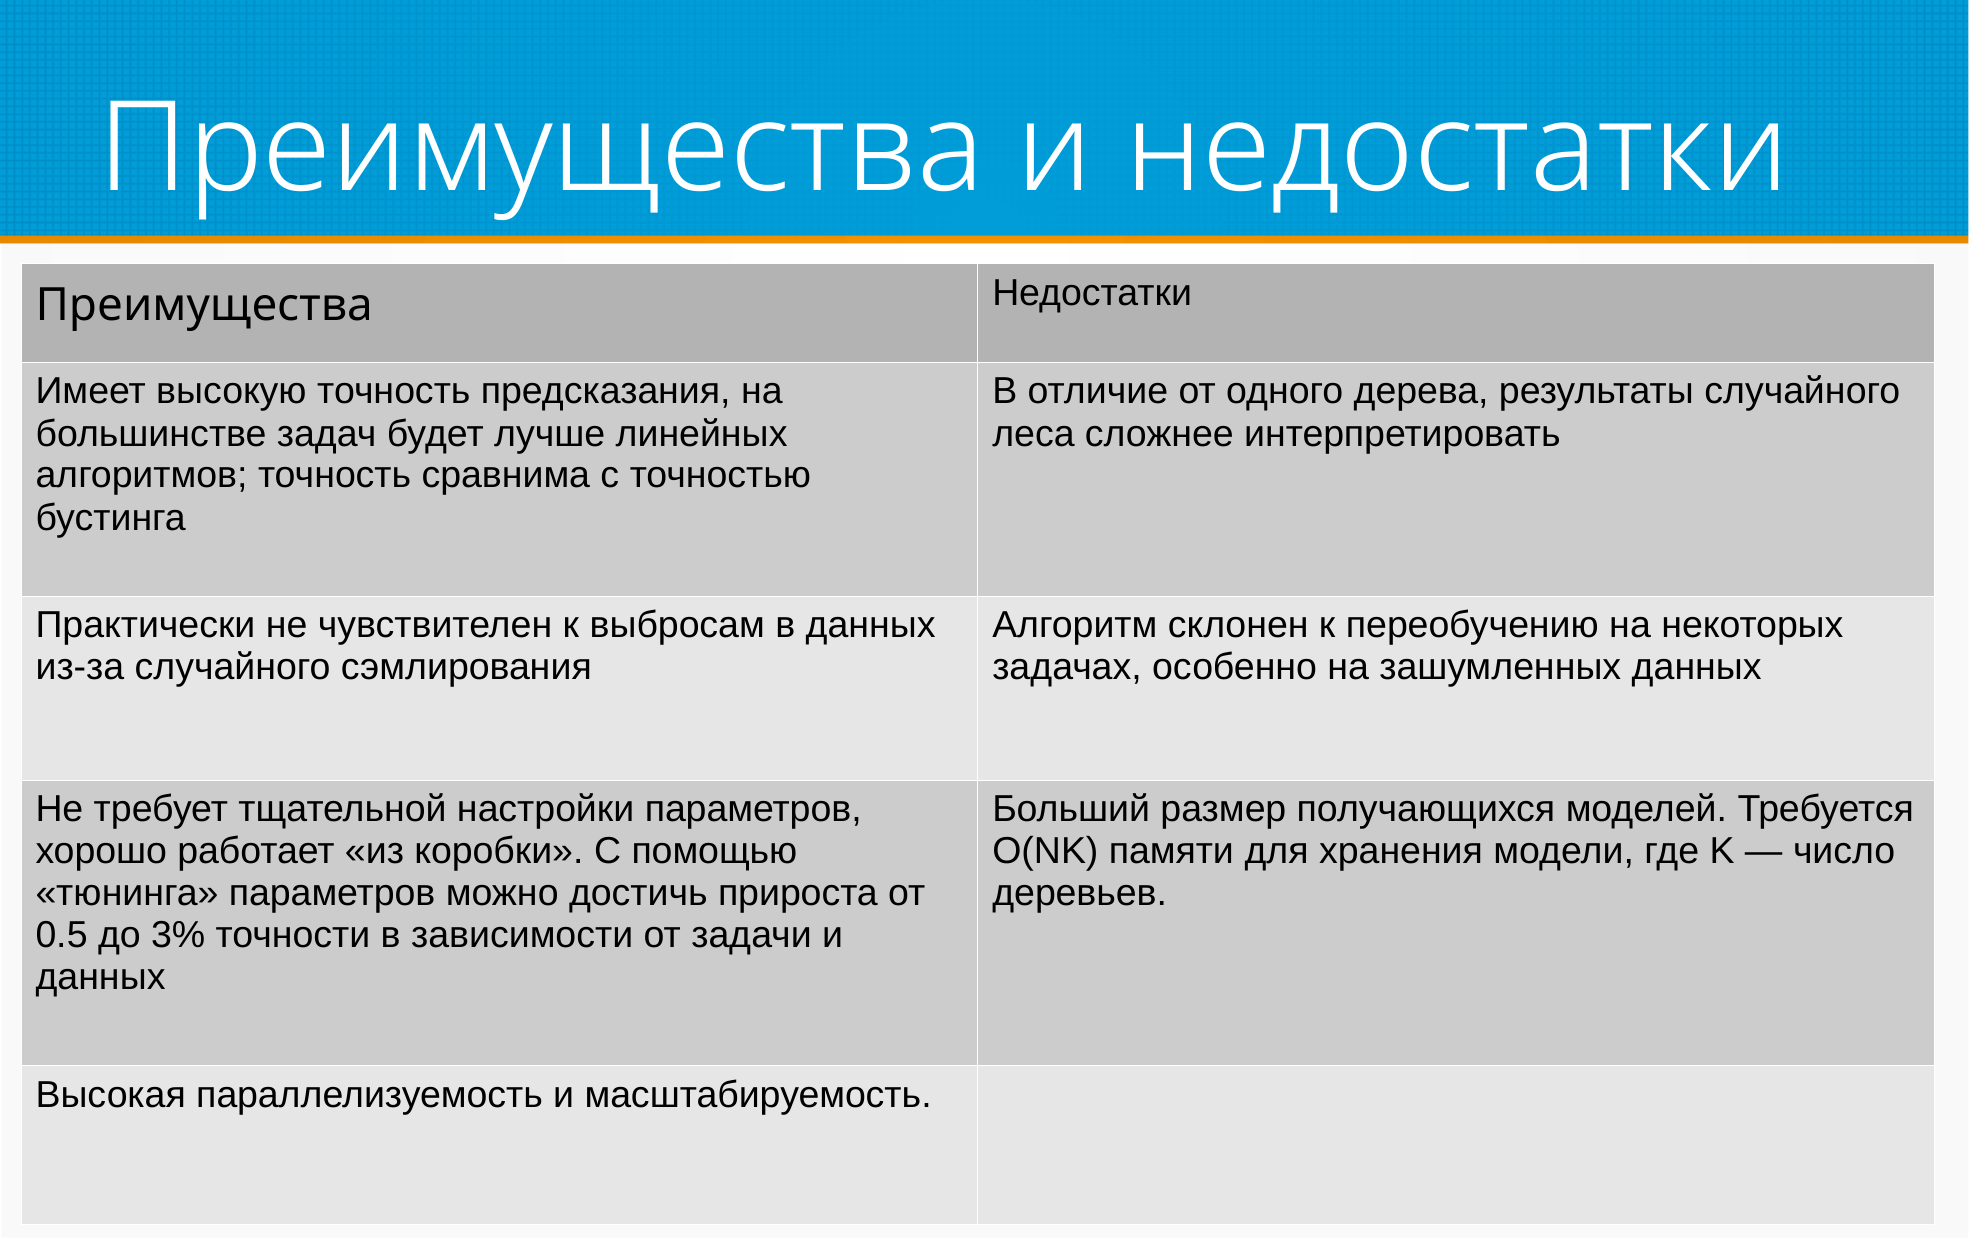

# Преимущества и недостатки
| Преимущества | Недостатки |
| --- | --- |
| Имеет высокую точность предсказания, на большинстве задач будет лучше линейных алгоритмов; точность сравнима с точностью бустинга | В отличие от одного дерева, результаты случайного леса сложнее интерпретировать |
| Практически не чувствителен к выбросам в данных из-за случайного сэмлирования | Алгоритм склонен к переобучению на некоторых задачах, особенно на зашумленных данных |
| Не требует тщательной настройки параметров, хорошо работает «из коробки». С помощью «тюнинга» параметров можно достичь прироста от 0.5 до 3% точности в зависимости от задачи и данных | Больший размер получающихся моделей. Требуется O(NK) памяти для хранения модели, где K — число деревьев. |
| Высокая параллелизуемость и масштабируемость. | |